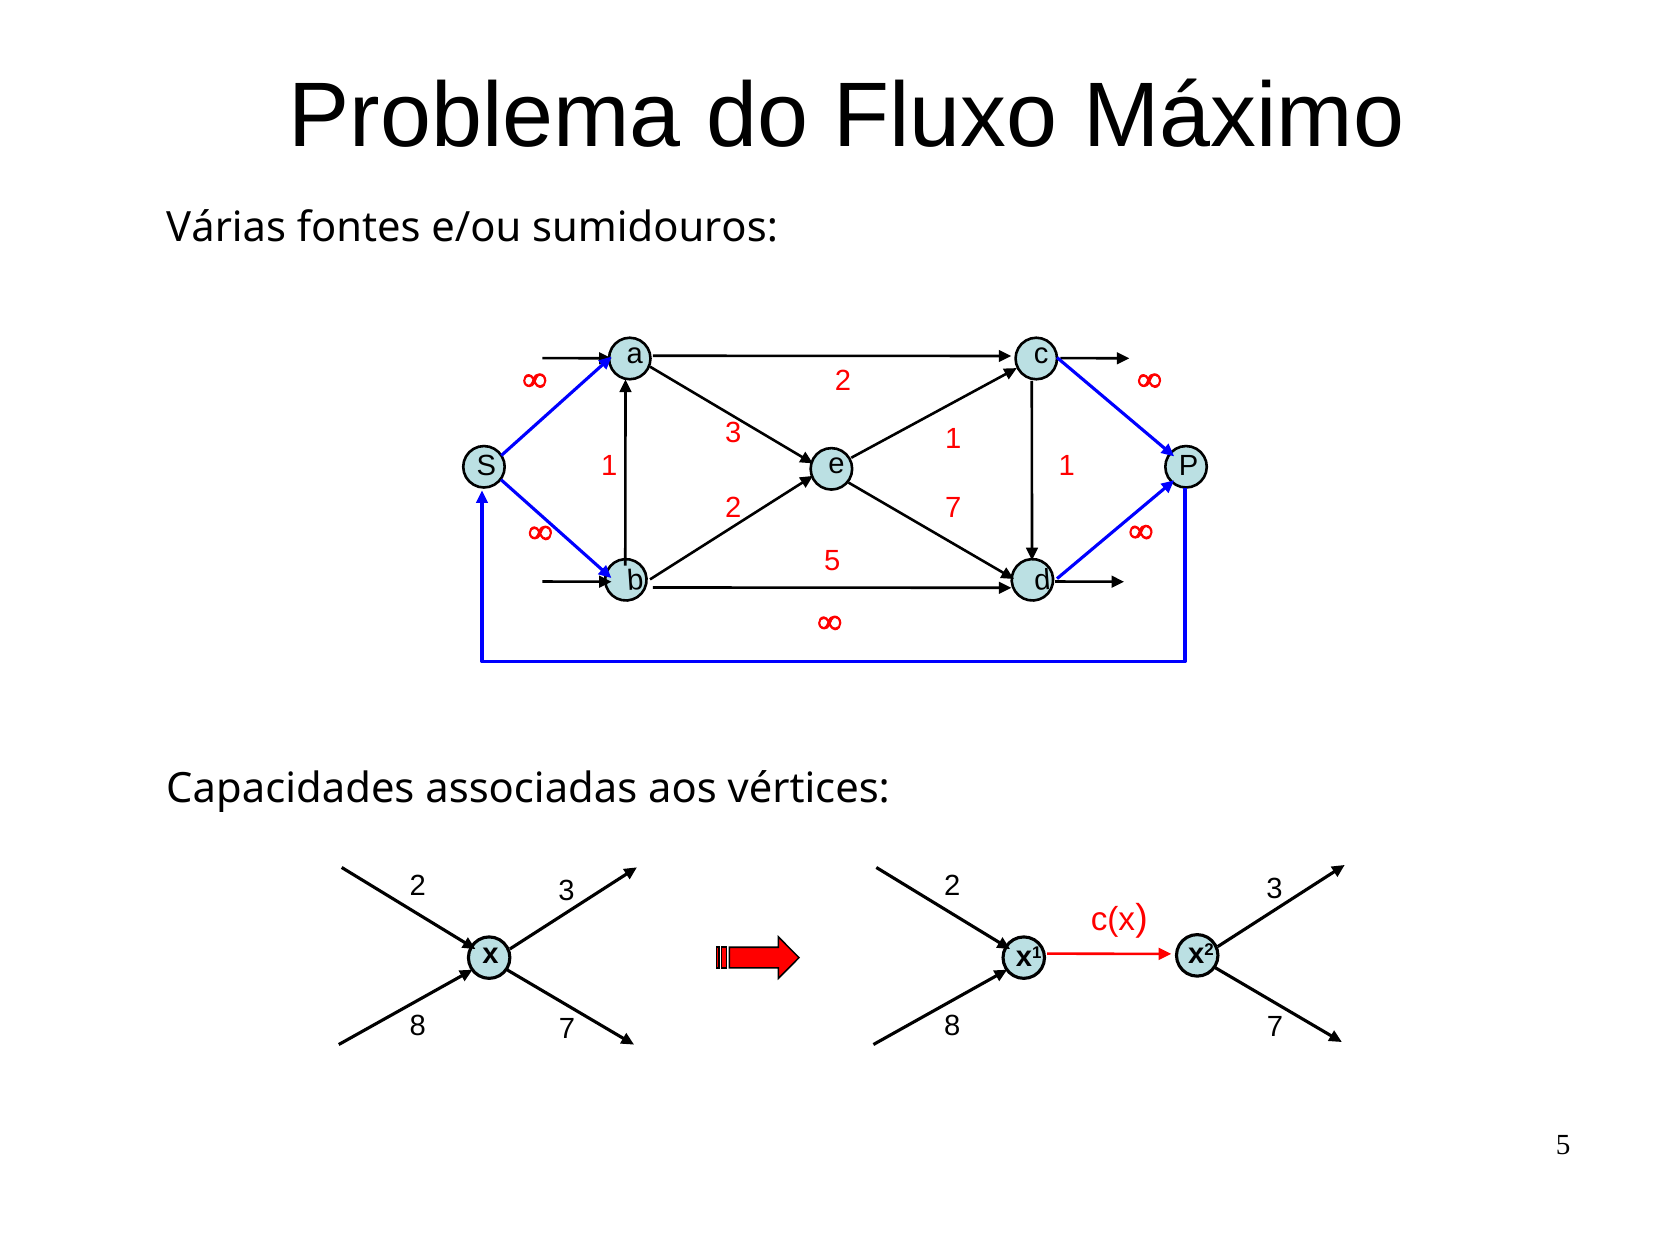

# Problema do Fluxo Máximo
Várias fontes e/ou sumidouros:
a
c
2
S
P





3
1
e
1
1
2
7
5
b
d
Capacidades associadas aos vértices:
2
3
x
8
7
2
3
c(x)‏
x2
x1
8
7
5